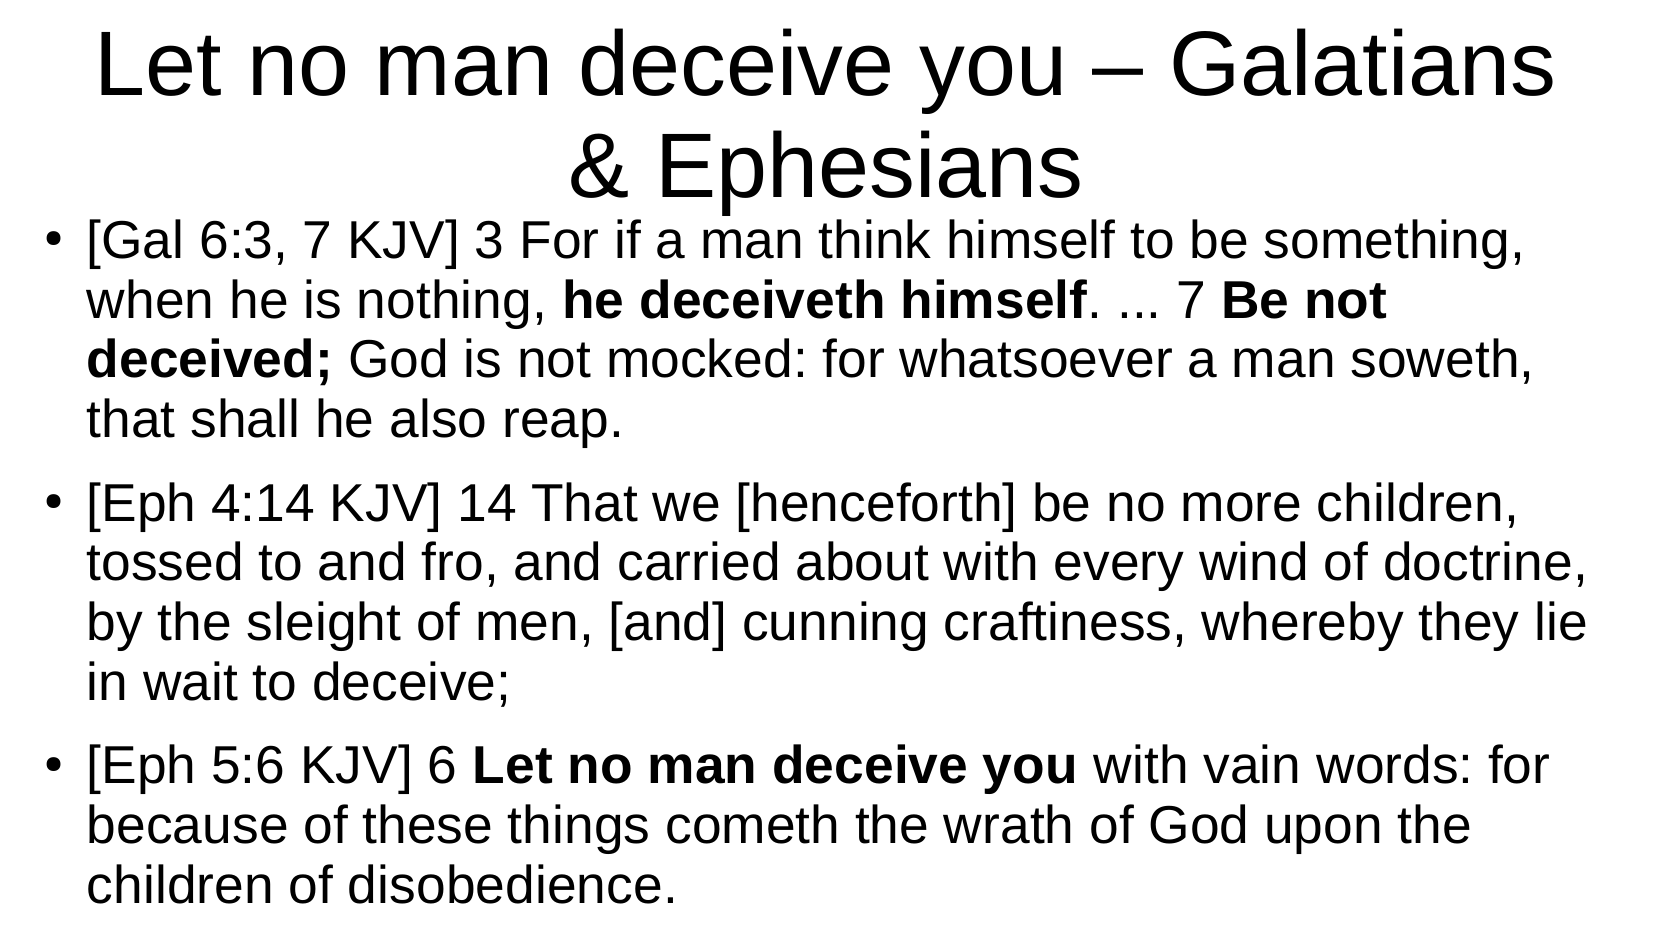

# Let no man deceive you – Galatians & Ephesians
[Gal 6:3, 7 KJV] 3 For if a man think himself to be something, when he is nothing, he deceiveth himself. ... 7 Be not deceived; God is not mocked: for whatsoever a man soweth, that shall he also reap.
[Eph 4:14 KJV] 14 That we [henceforth] be no more children, tossed to and fro, and carried about with every wind of doctrine, by the sleight of men, [and] cunning craftiness, whereby they lie in wait to deceive;
[Eph 5:6 KJV] 6 Let no man deceive you with vain words: for because of these things cometh the wrath of God upon the children of disobedience.